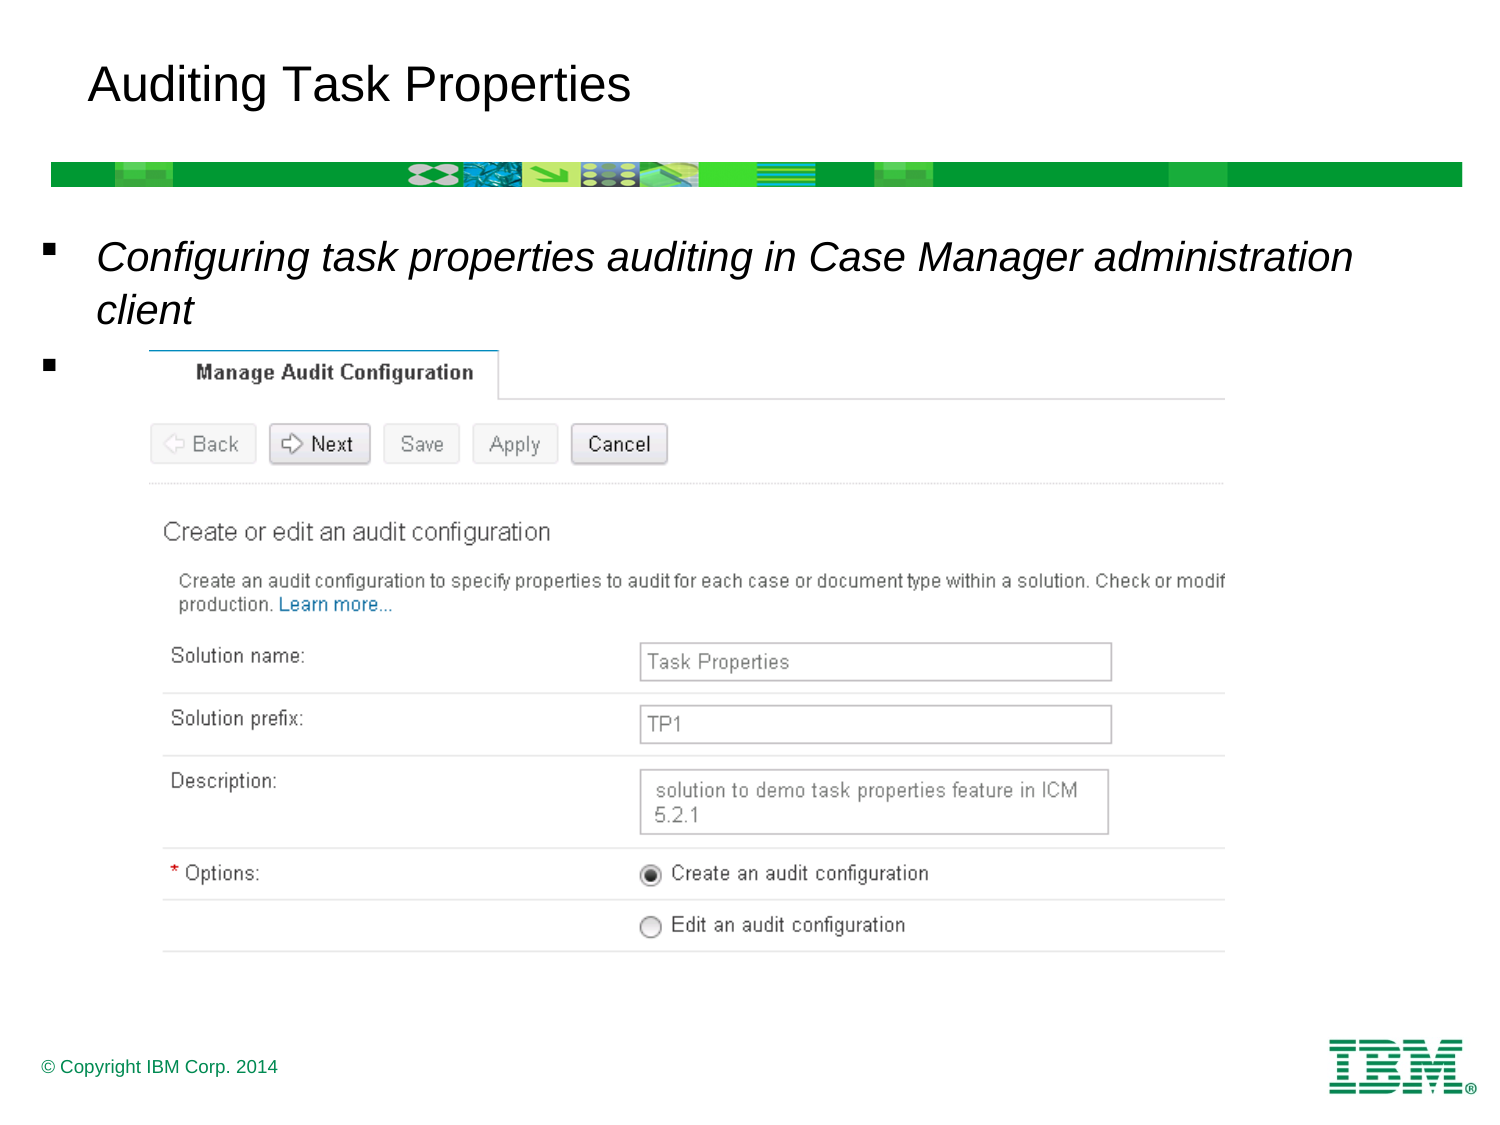

# Auditing Task Properties
Configuring task properties auditing in Case Manager administration client